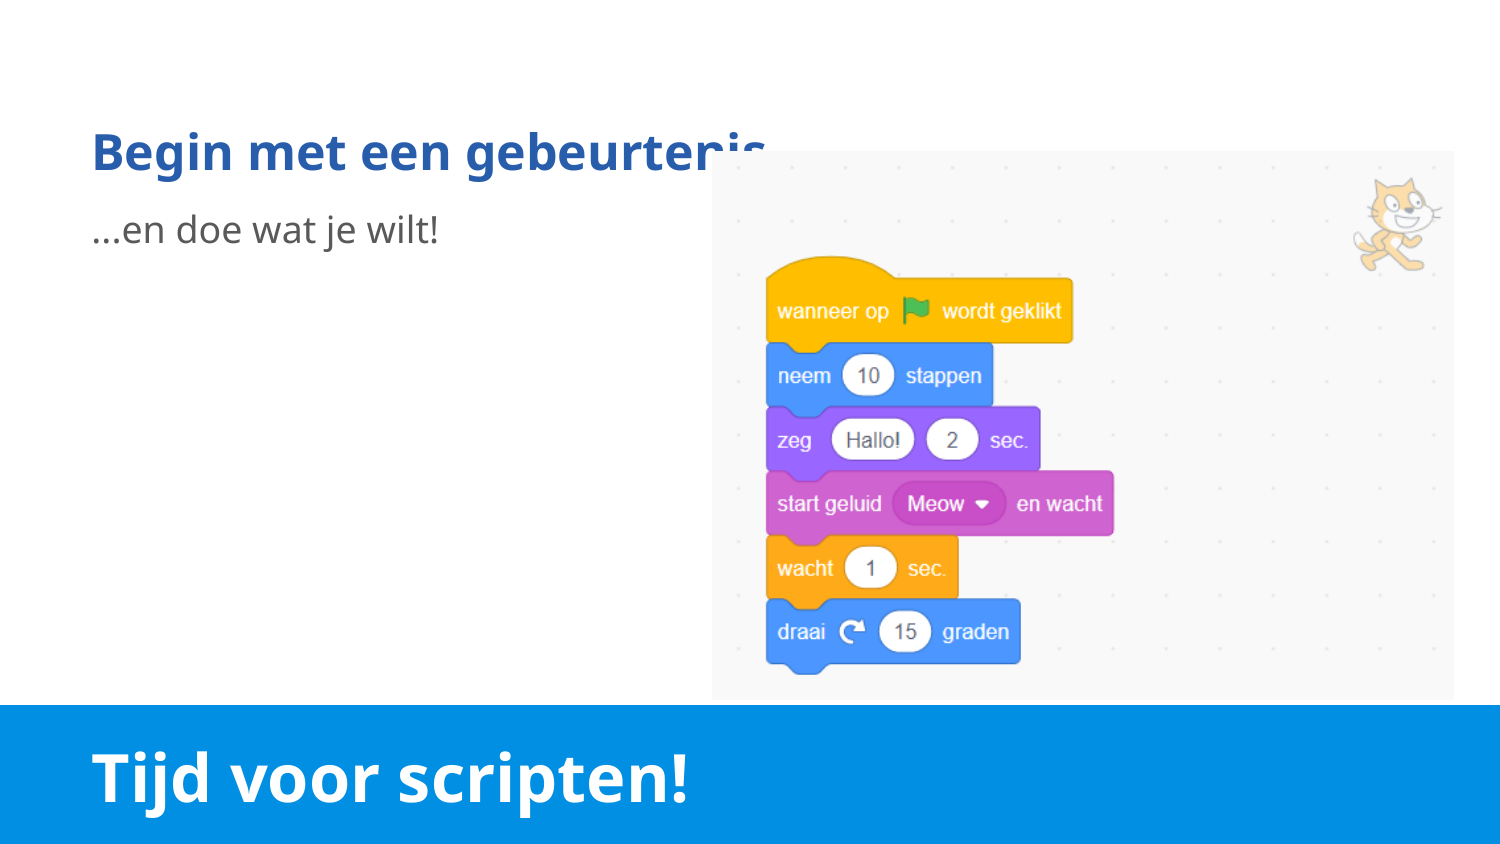

Begin met een gebeurtenis...
...en doe wat je wilt!
# Tijd voor scripten!